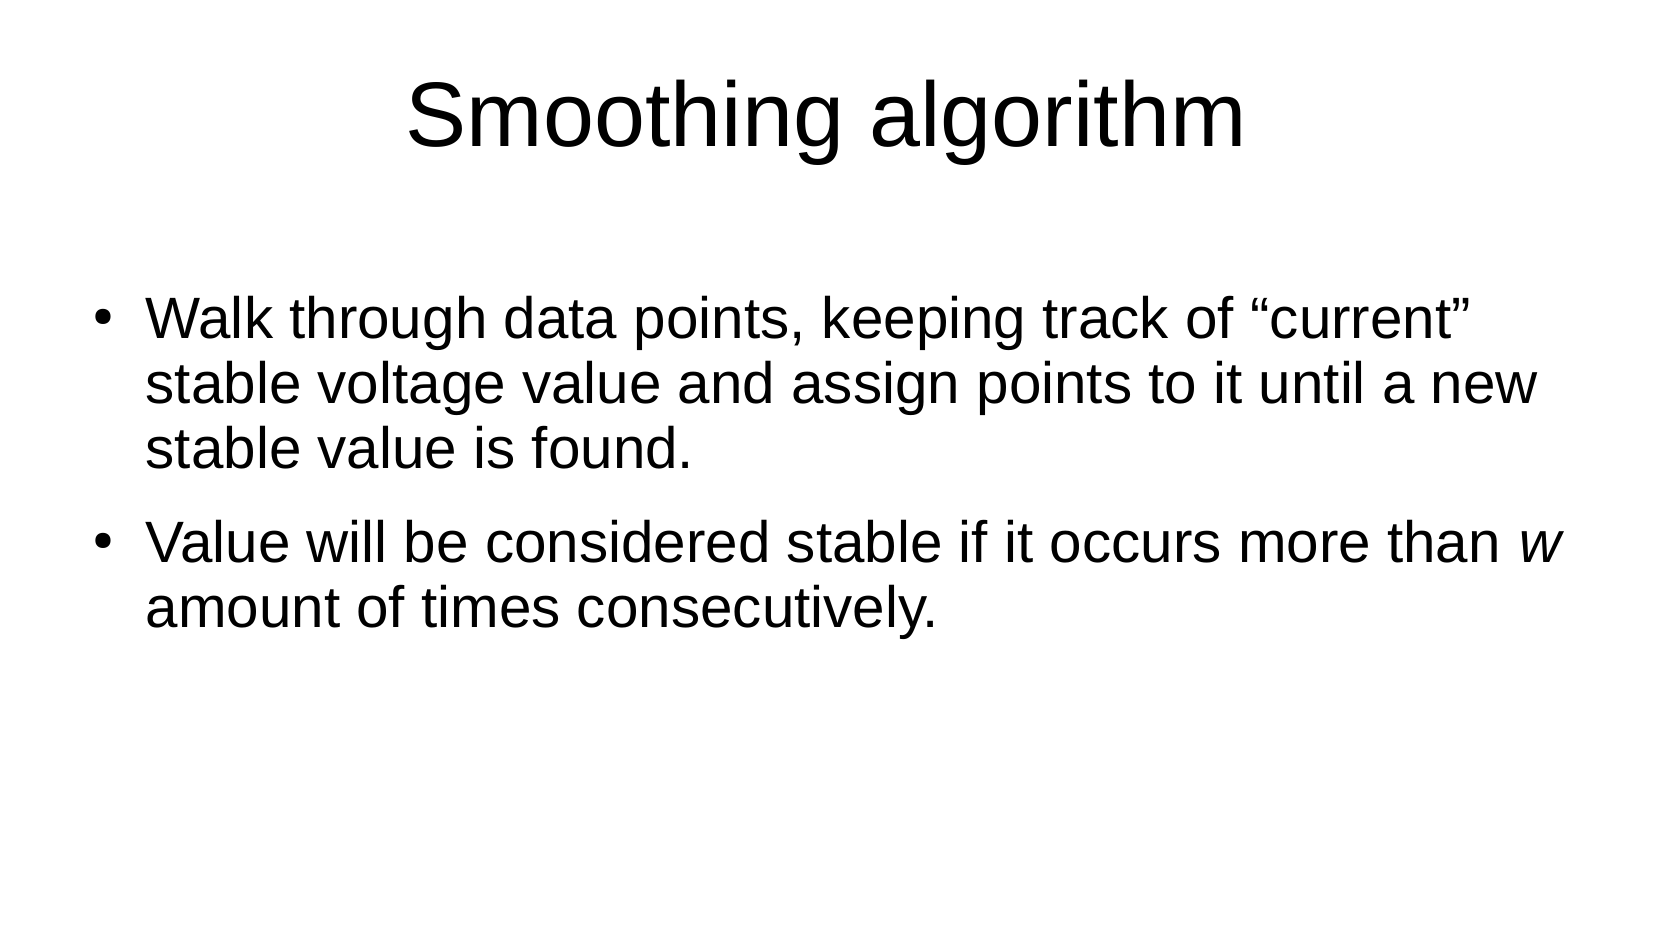

# Smoothing algorithm
Walk through data points, keeping track of “current” stable voltage value and assign points to it until a new stable value is found.
Value will be considered stable if it occurs more than w amount of times consecutively.